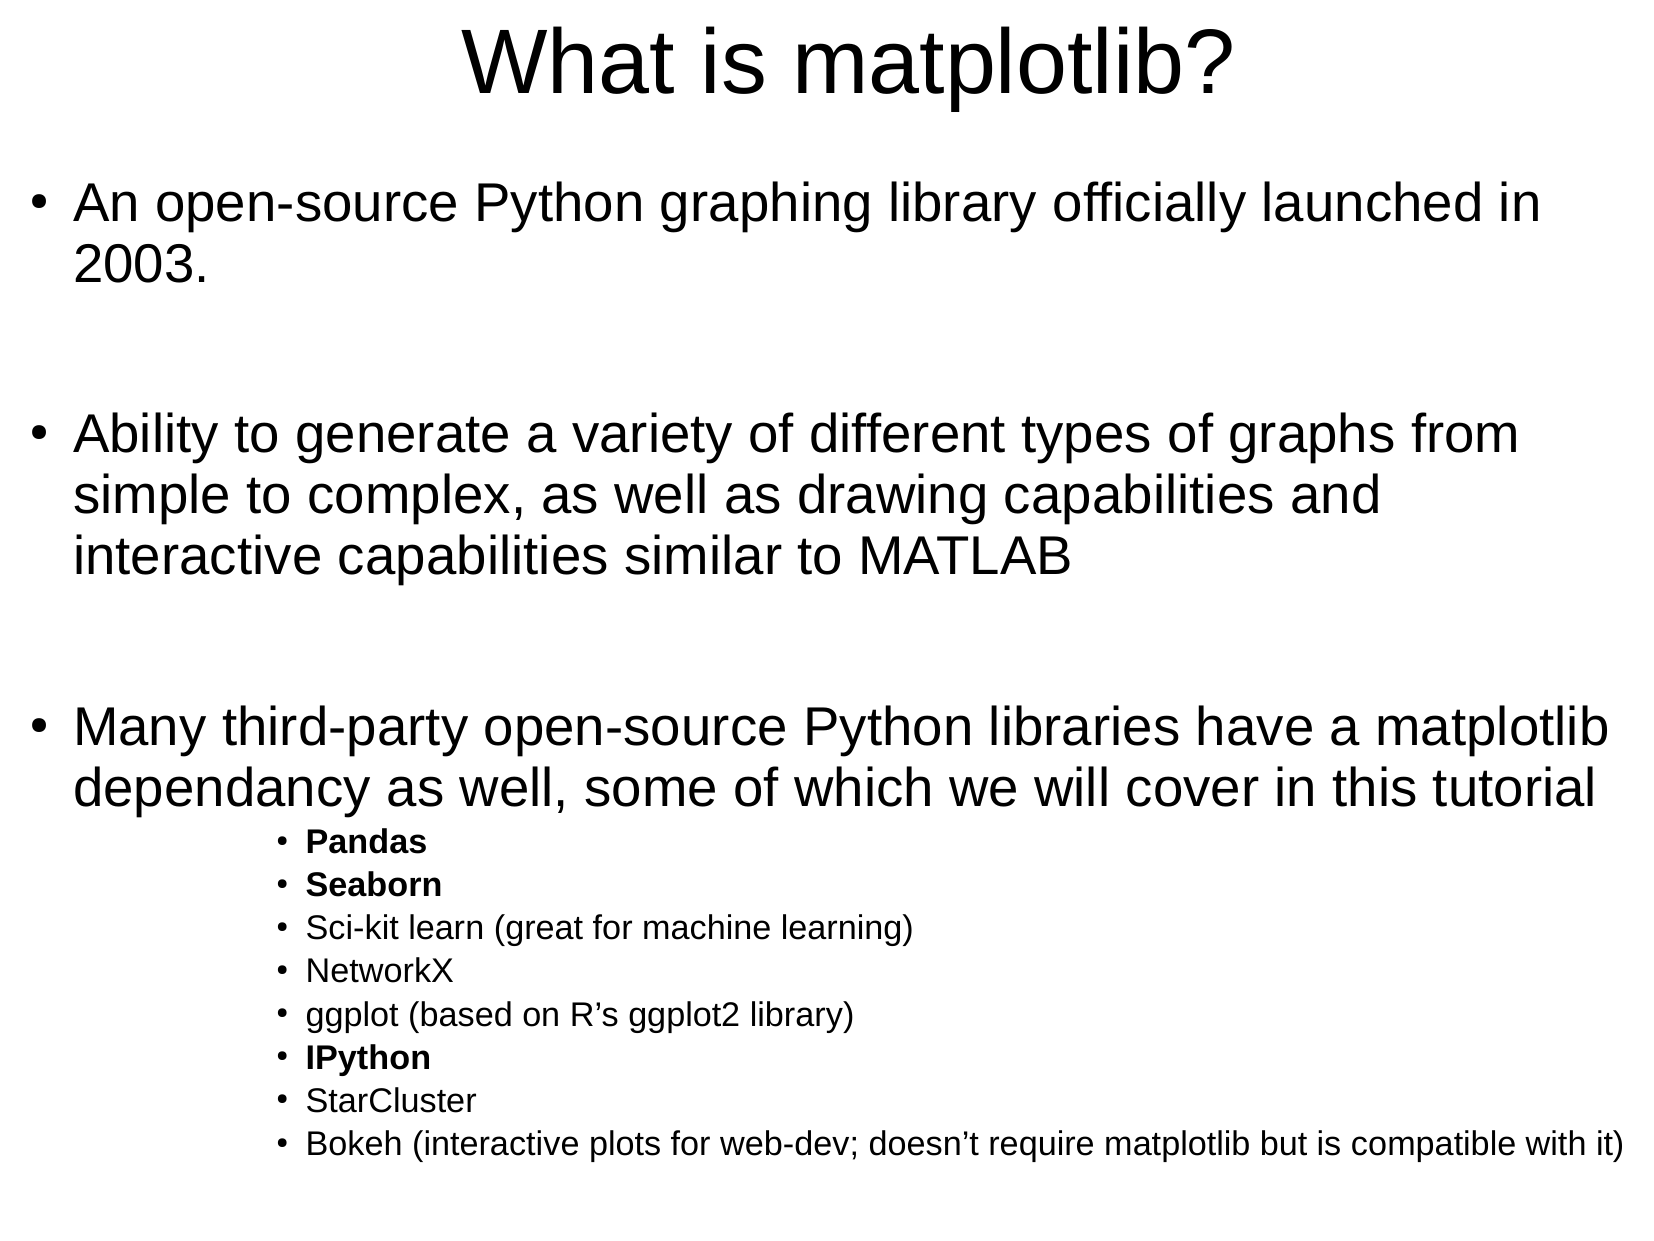

# What is matplotlib?
An open-source Python graphing library officially launched in 2003.
Ability to generate a variety of different types of graphs from simple to complex, as well as drawing capabilities and interactive capabilities similar to MATLAB
Many third-party open-source Python libraries have a matplotlib dependancy as well, some of which we will cover in this tutorial
Pandas
Seaborn
Sci-kit learn (great for machine learning)
NetworkX
ggplot (based on R’s ggplot2 library)
IPython
StarCluster
Bokeh (interactive plots for web-dev; doesn’t require matplotlib but is compatible with it)